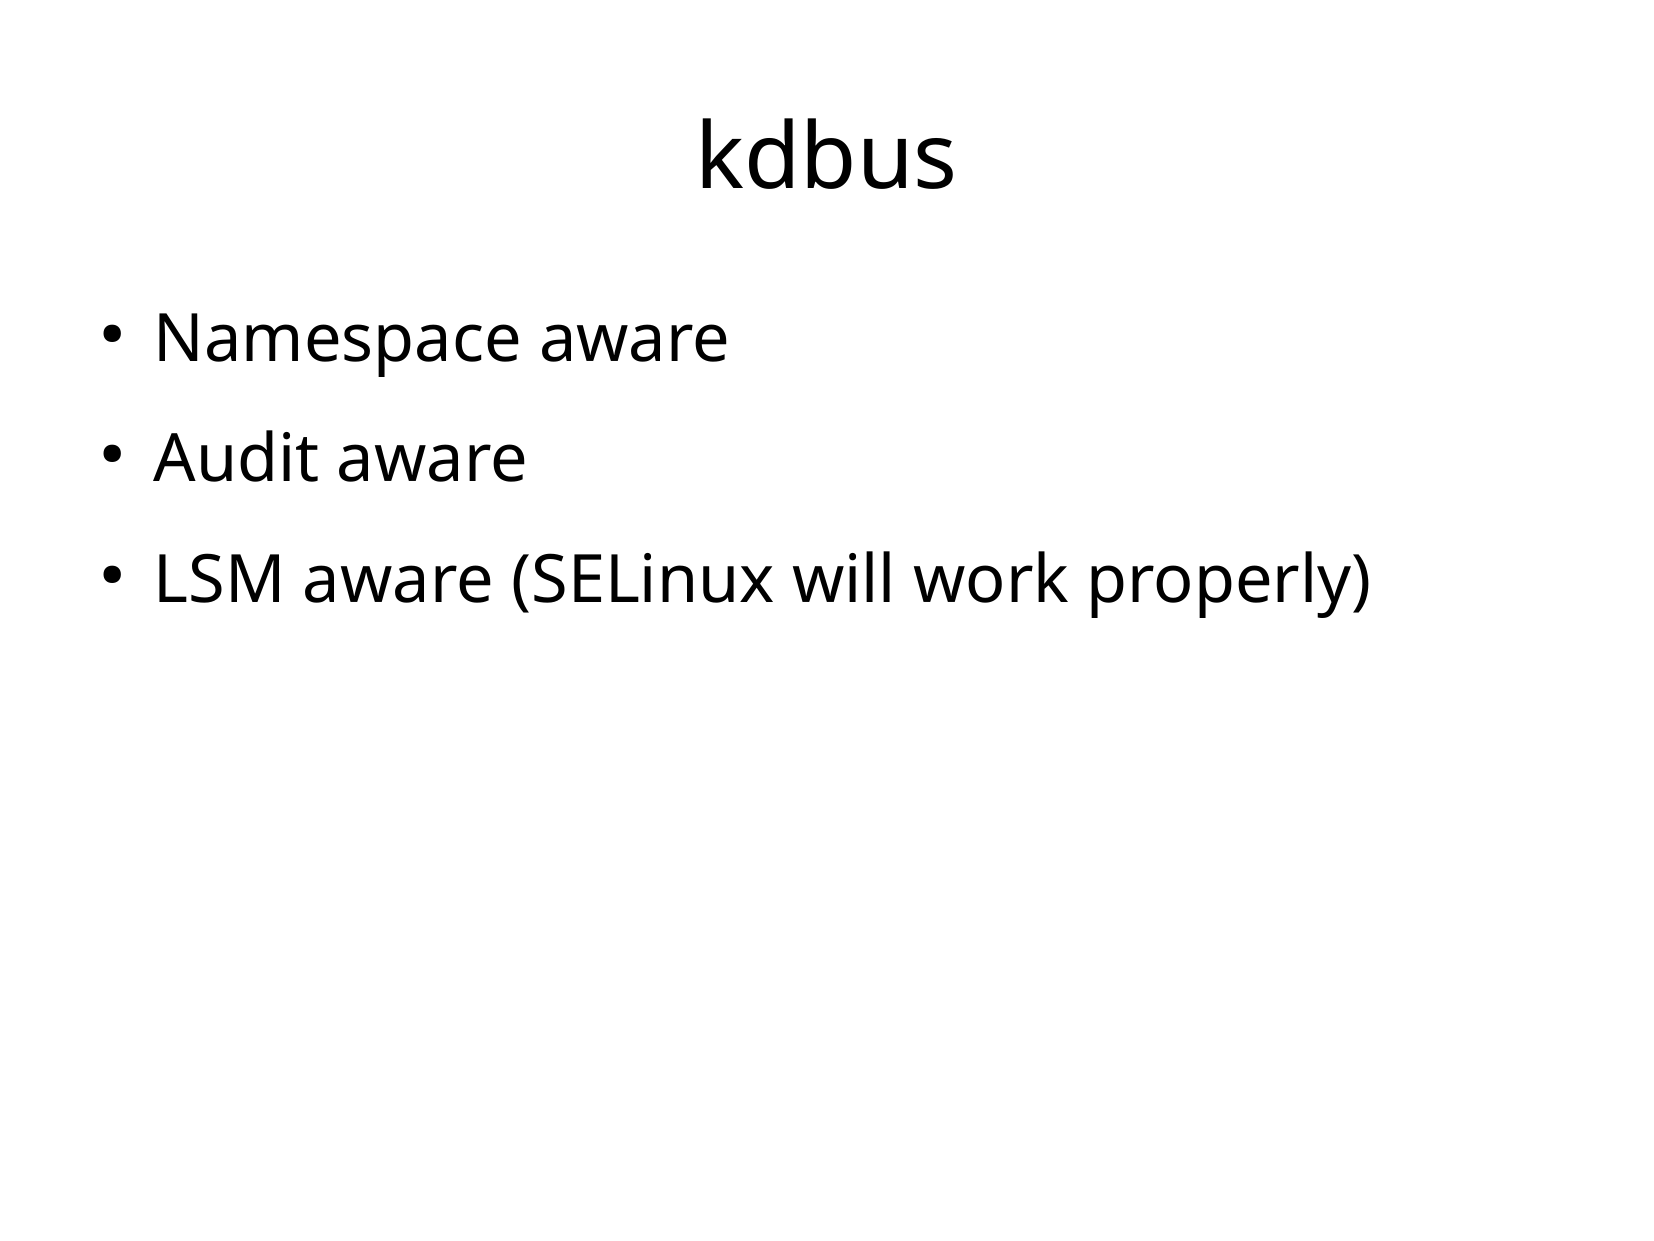

# kdbus
Namespace aware
Audit aware
LSM aware (SELinux will work properly)